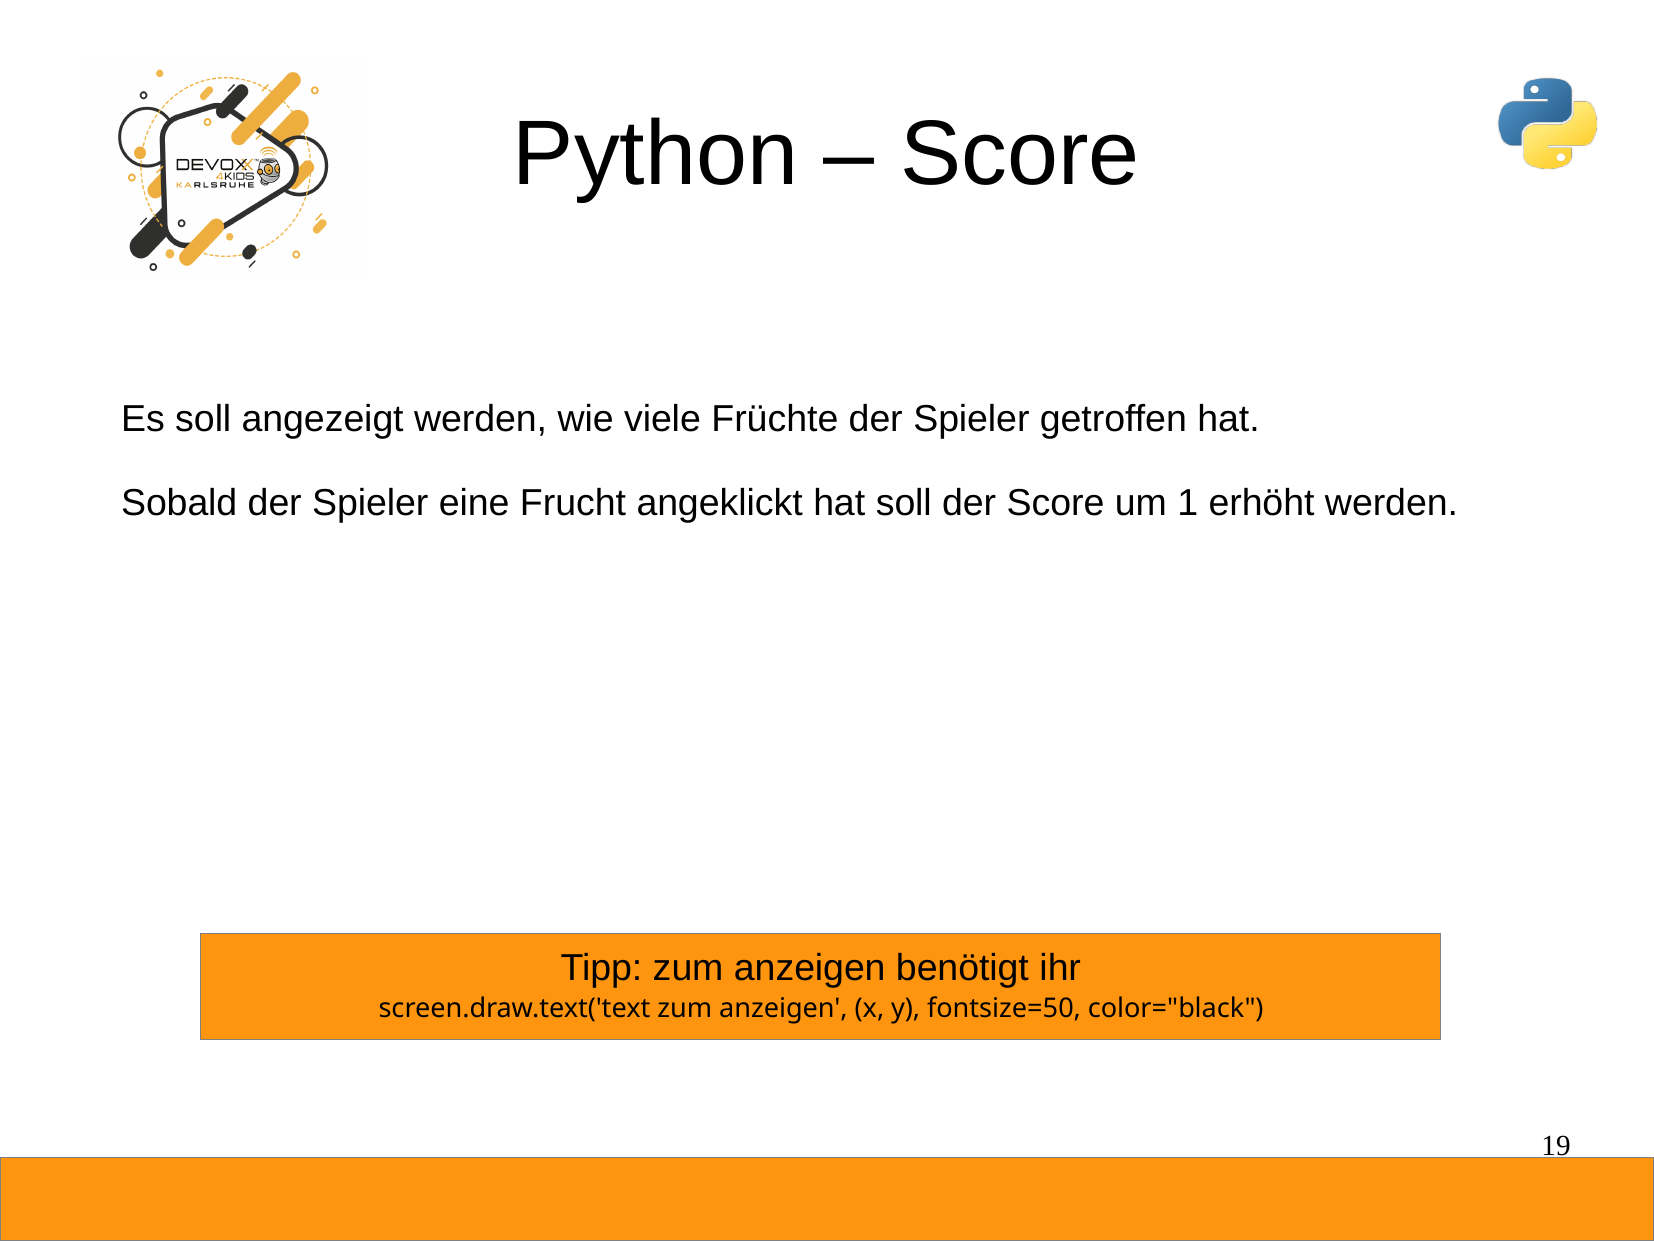

# Python – Score
Es soll angezeigt werden, wie viele Früchte der Spieler getroffen hat.
Sobald der Spieler eine Frucht angeklickt hat soll der Score um 1 erhöht werden.
Tipp: zum anzeigen benötigt ihr
screen.draw.text('text zum anzeigen', (x, y), fontsize=50, color="black")
19